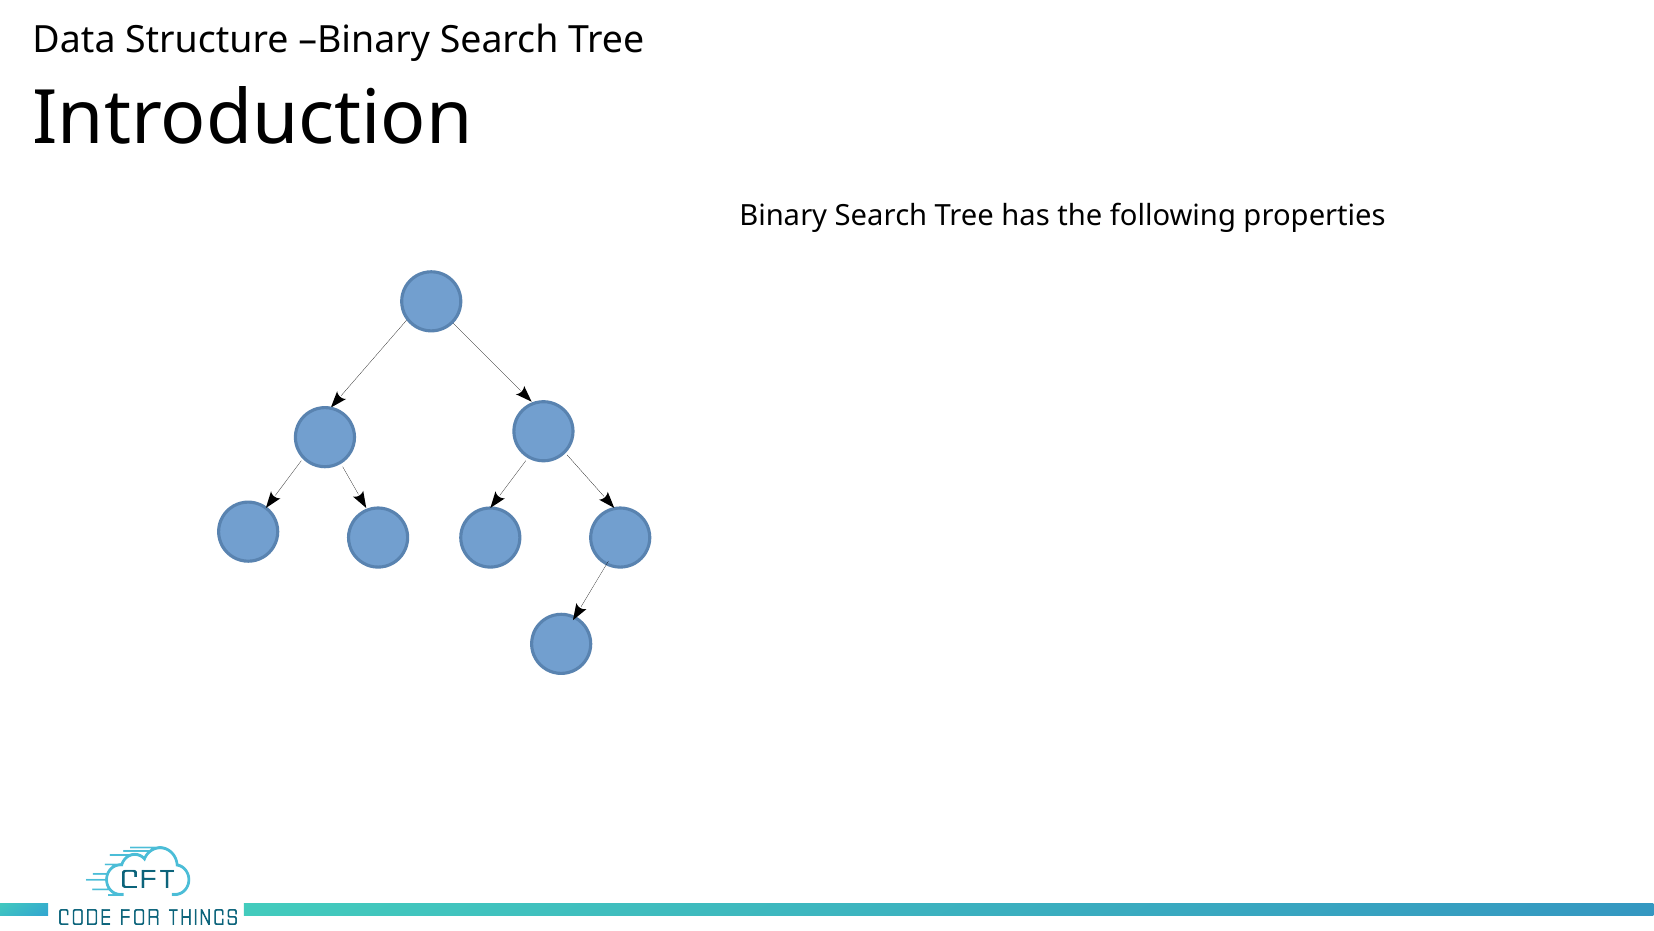

# Data Structure –Binary Search Tree Introduction
Binary Search Tree has the following properties